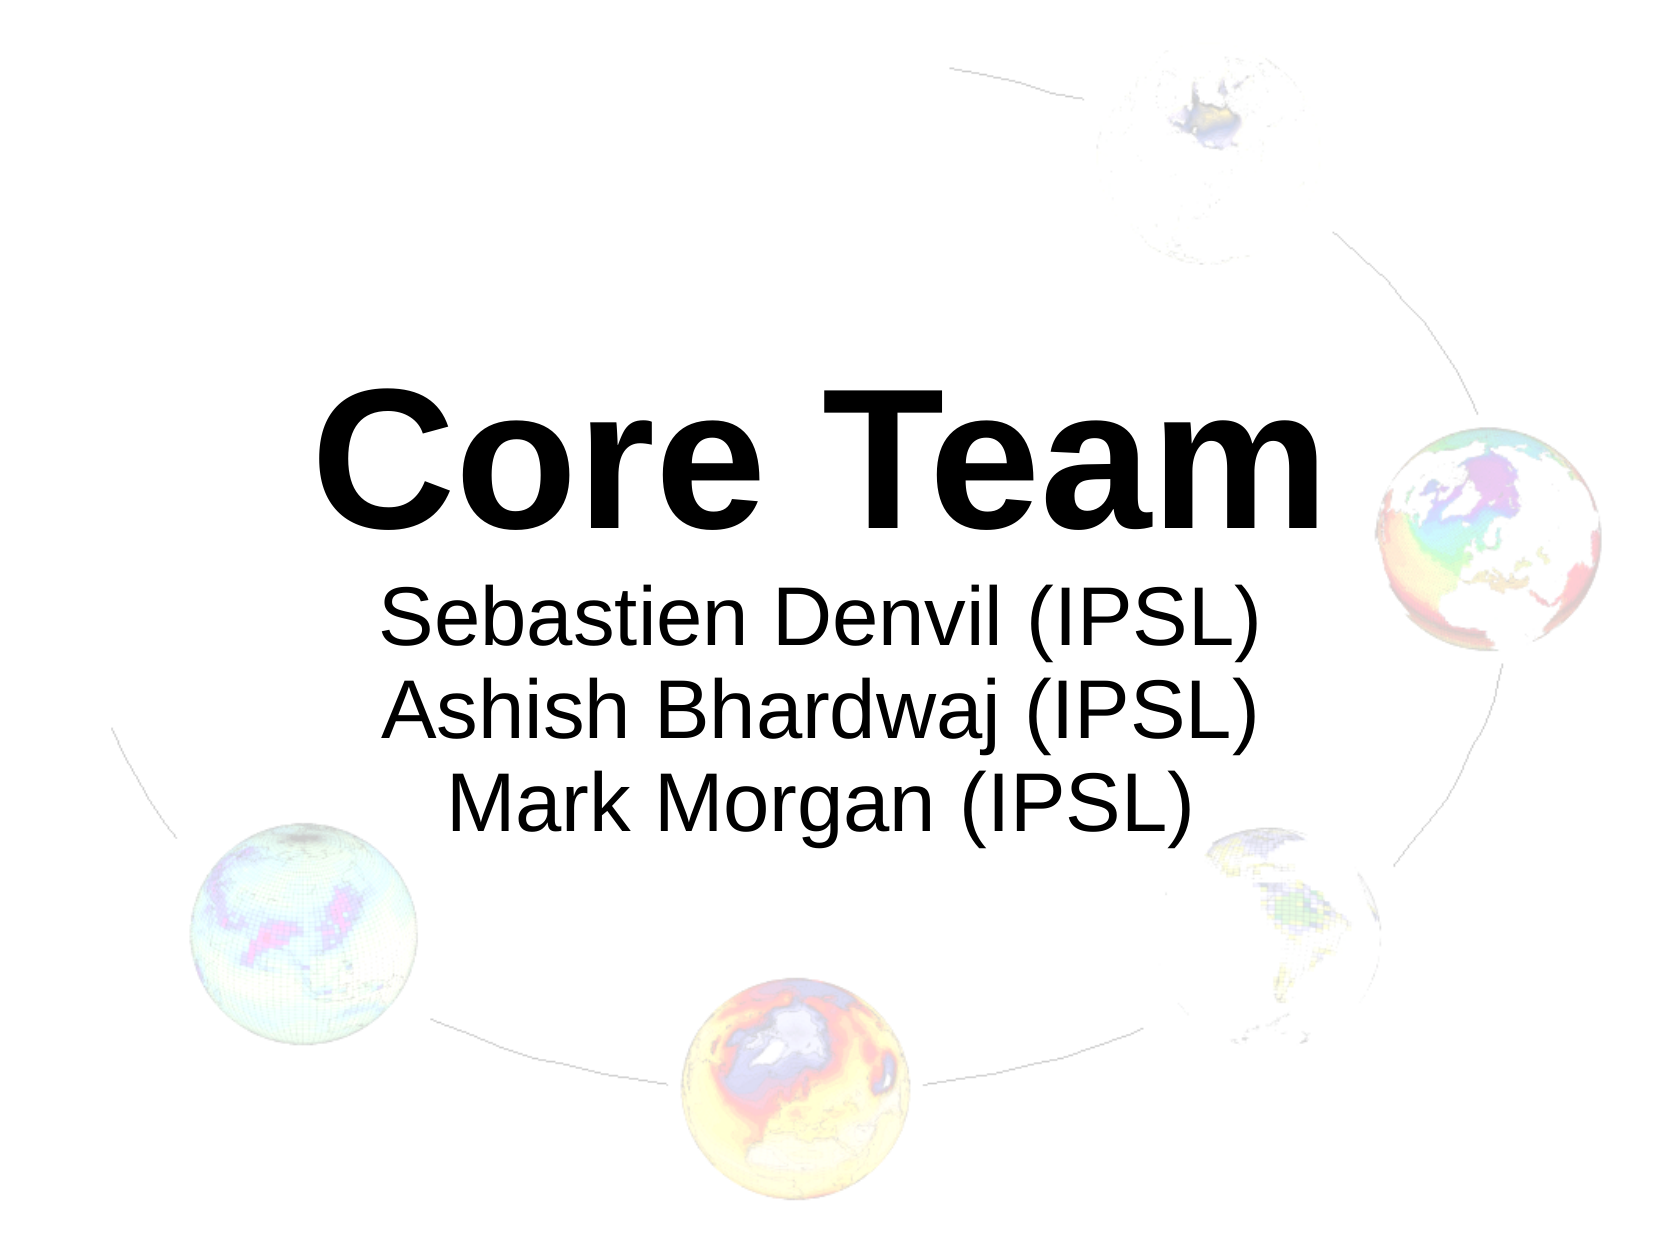

# Core Team Sebastien Denvil (IPSL) Ashish Bhardwaj (IPSL) Mark Morgan (IPSL)